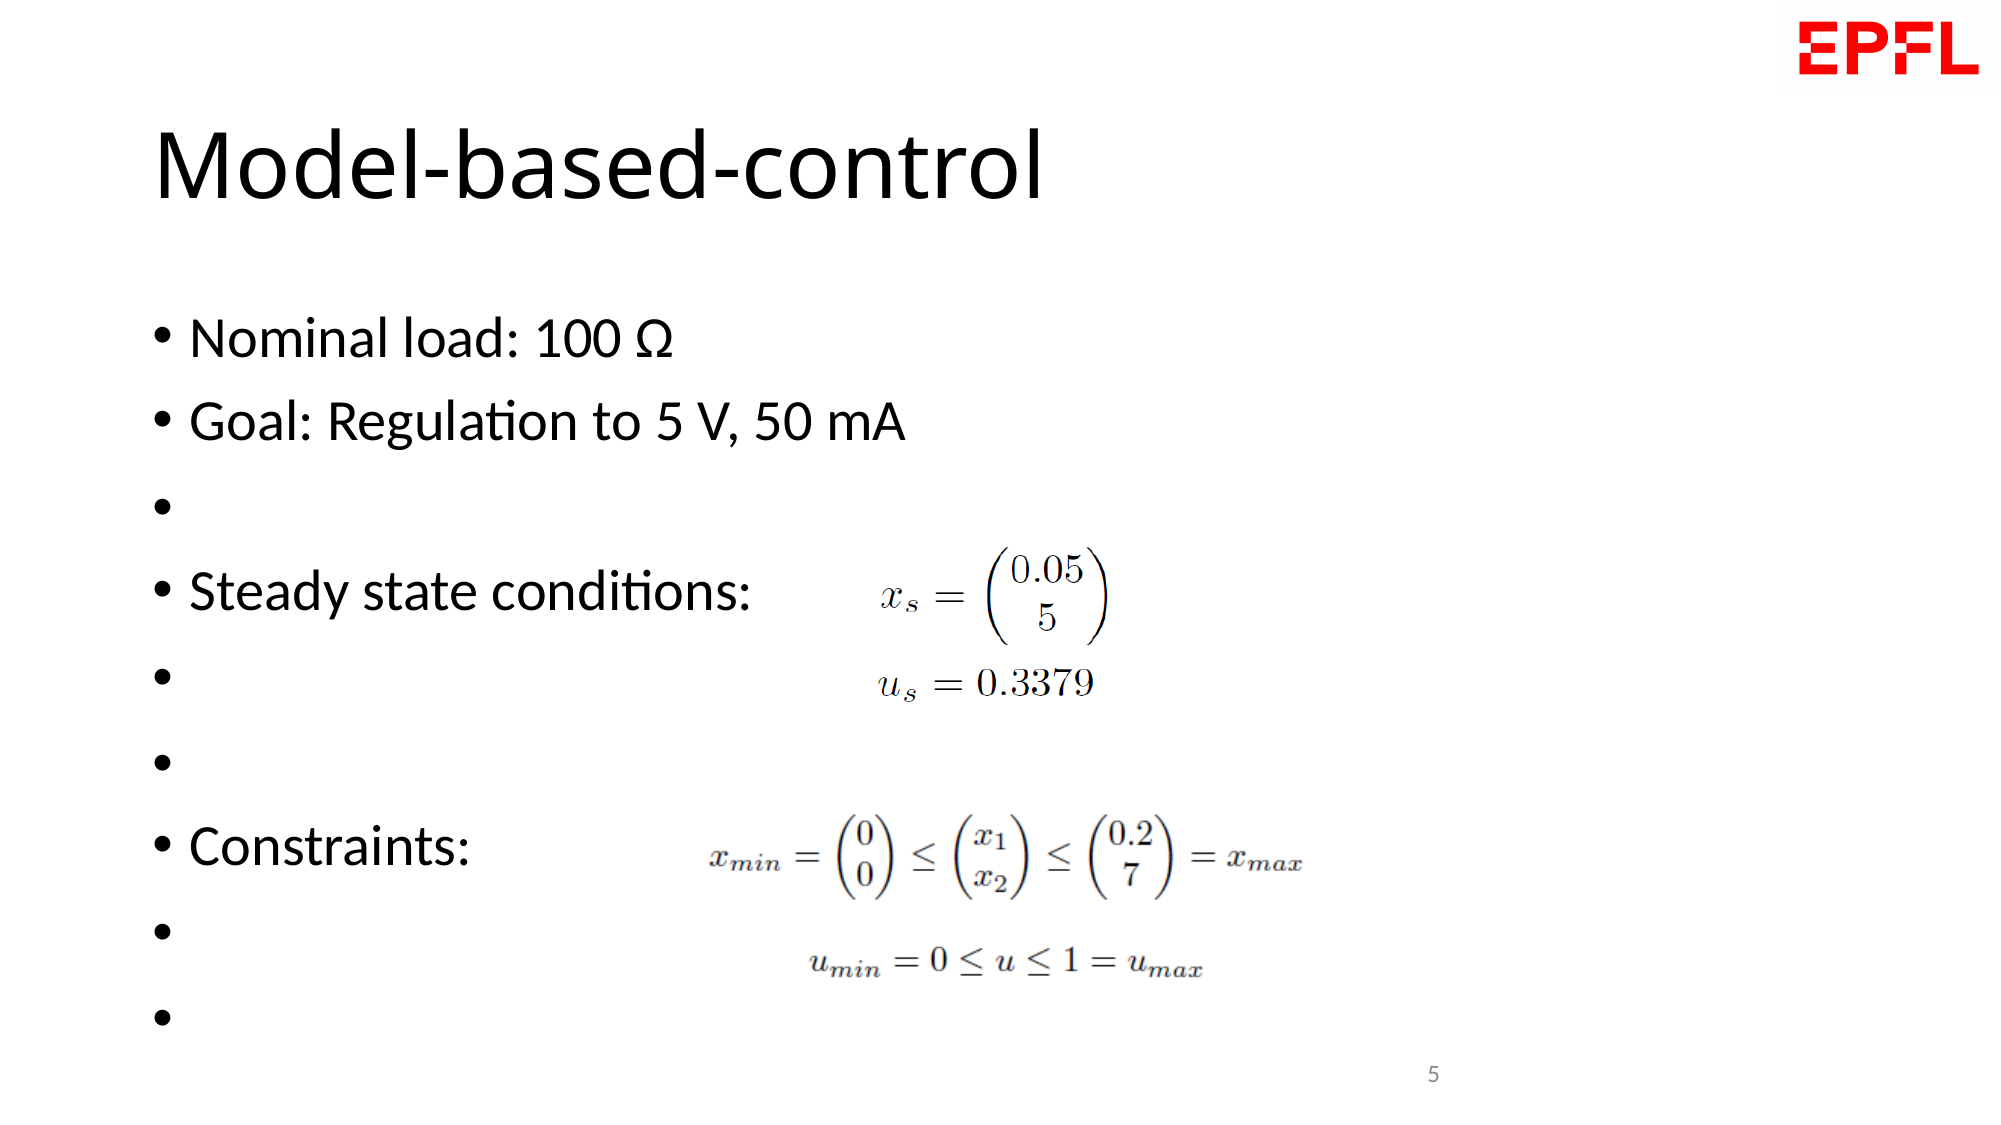

# Model-based-control
Nominal load: 100 Ω
Goal: Regulation to 5 V, 50 mA
Steady state conditions:
Constraints: